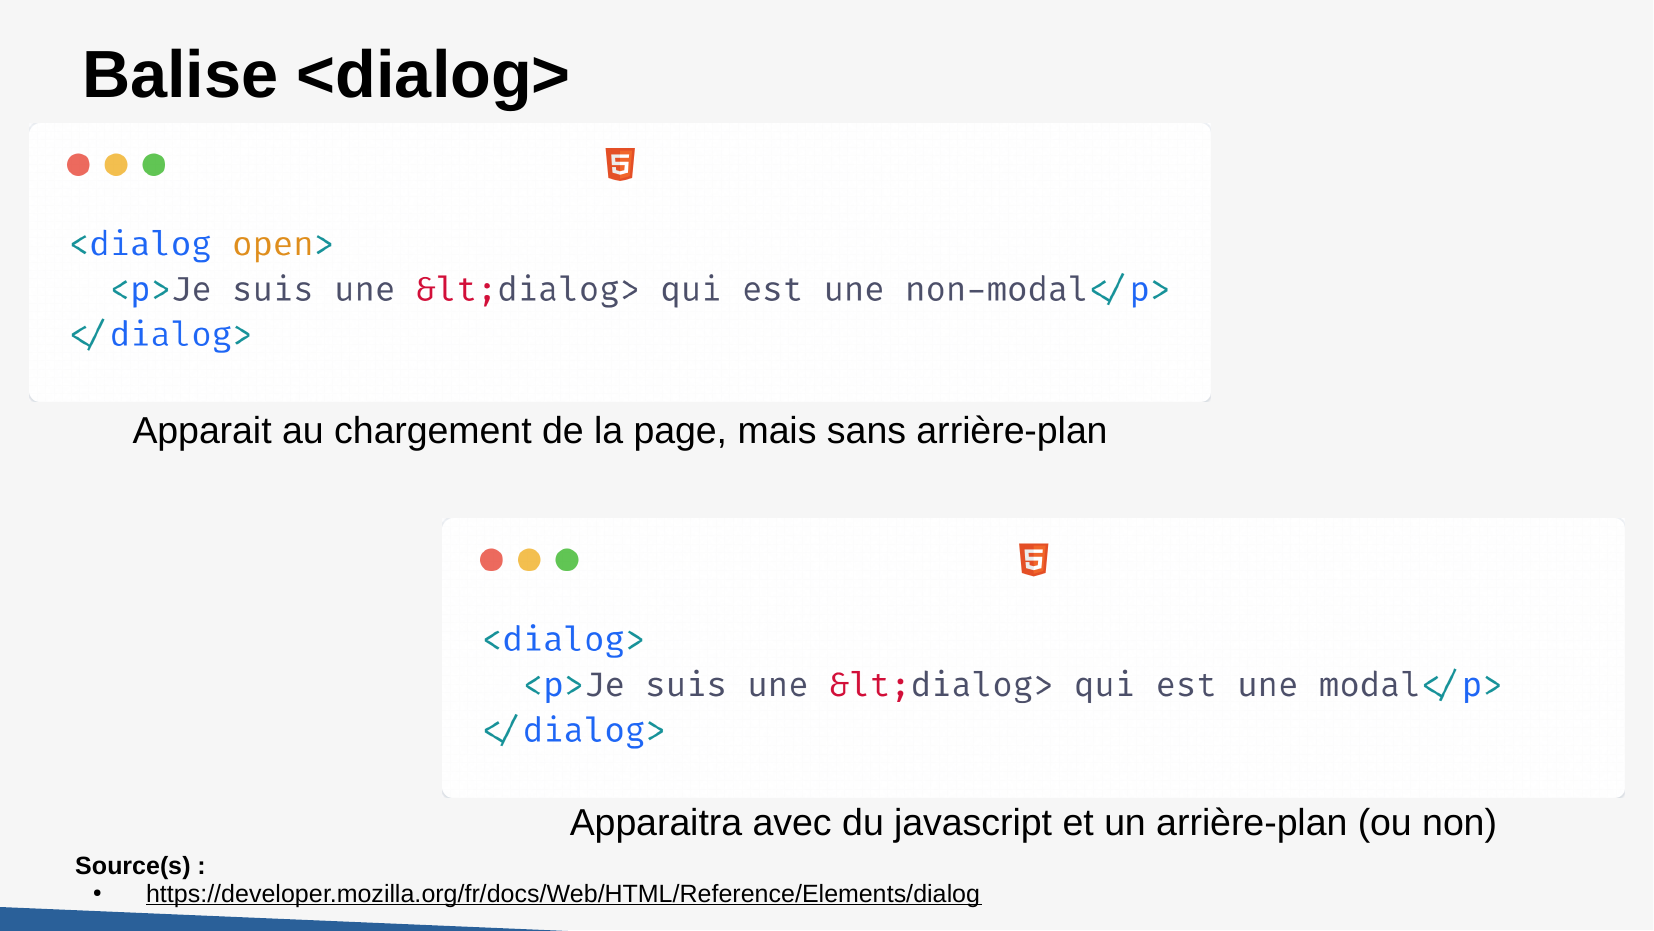

# Balise <dialog>
Apparait au chargement de la page, mais sans arrière-plan
Apparaitra avec du javascript et un arrière-plan (ou non)
Source(s) :
https://developer.mozilla.org/fr/docs/Web/HTML/Reference/Elements/dialog